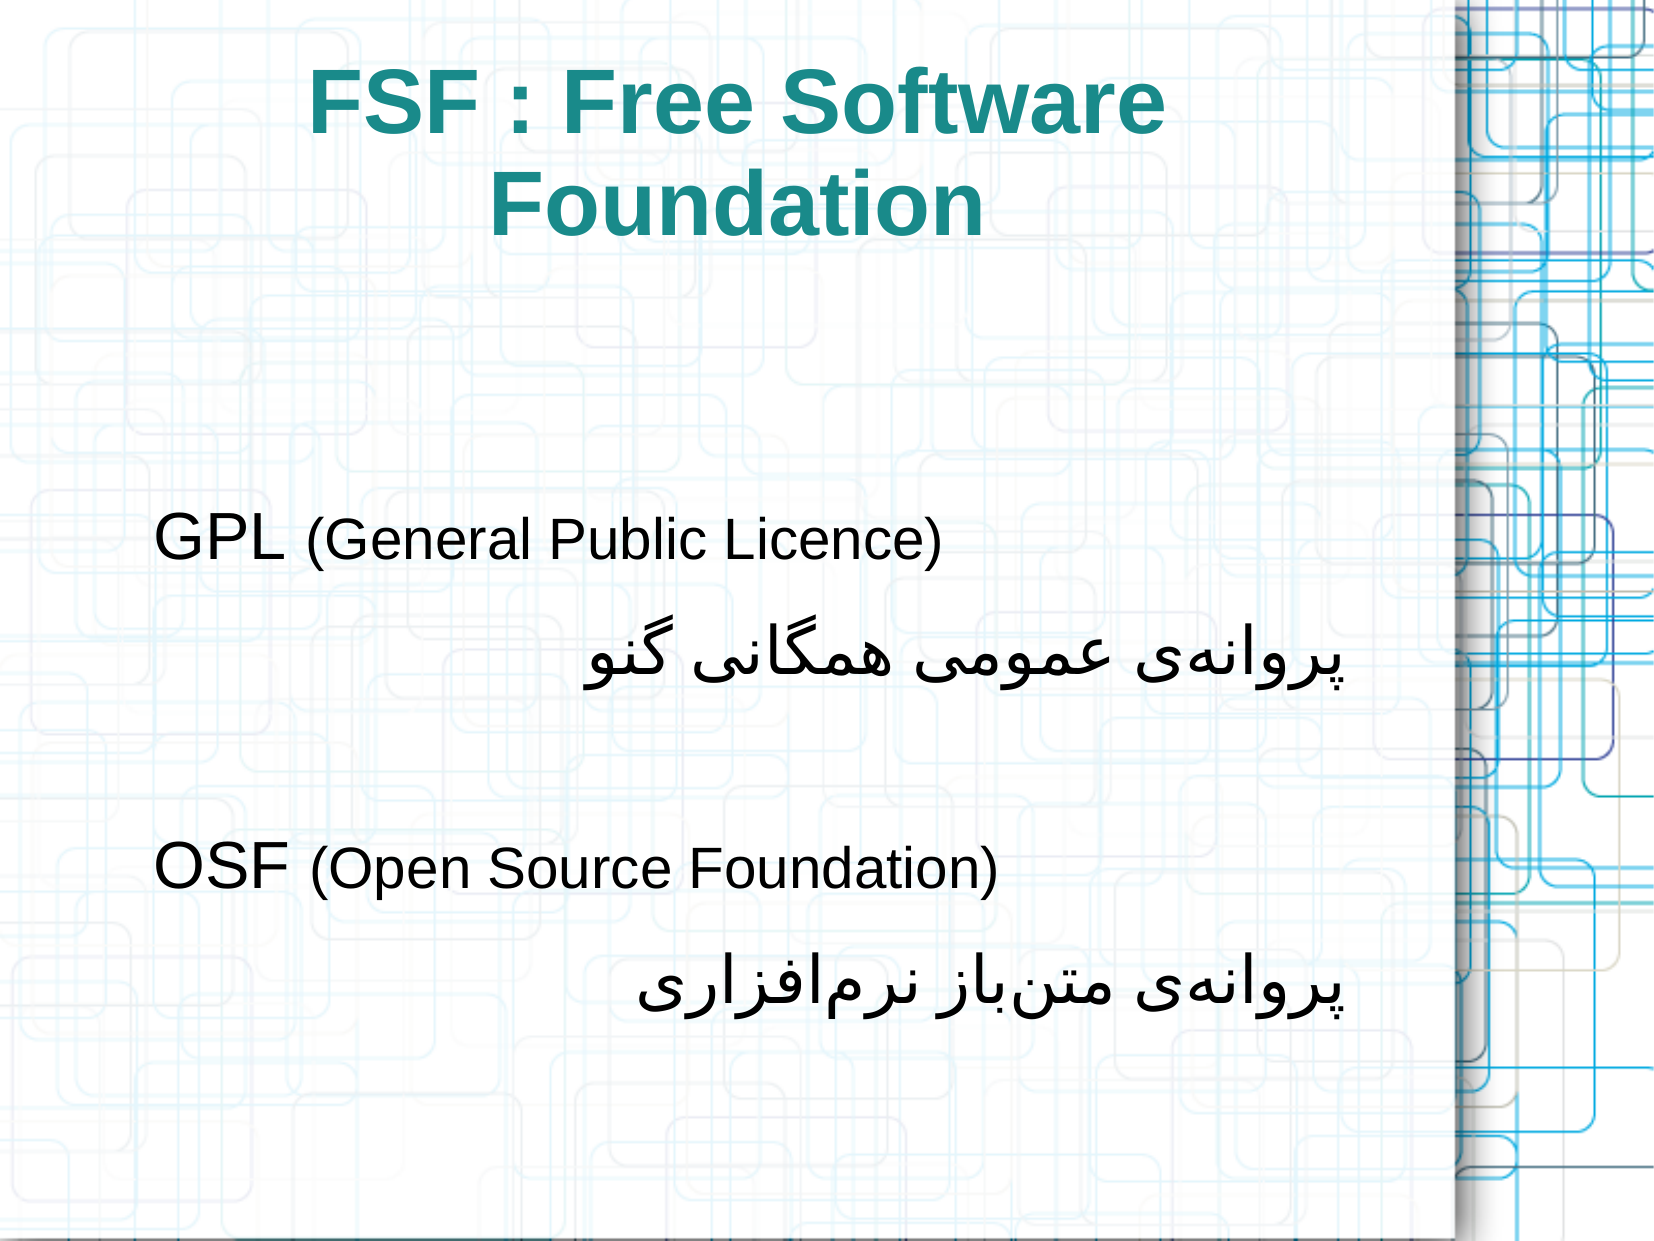

# FSF : Free Software Foundation
GPL (General Public Licence)
پروانه‌ی عمومی همگانی گنو
OSF (Open Source Foundation)
پروانه‌ی متن‌باز نرم‌افزاری